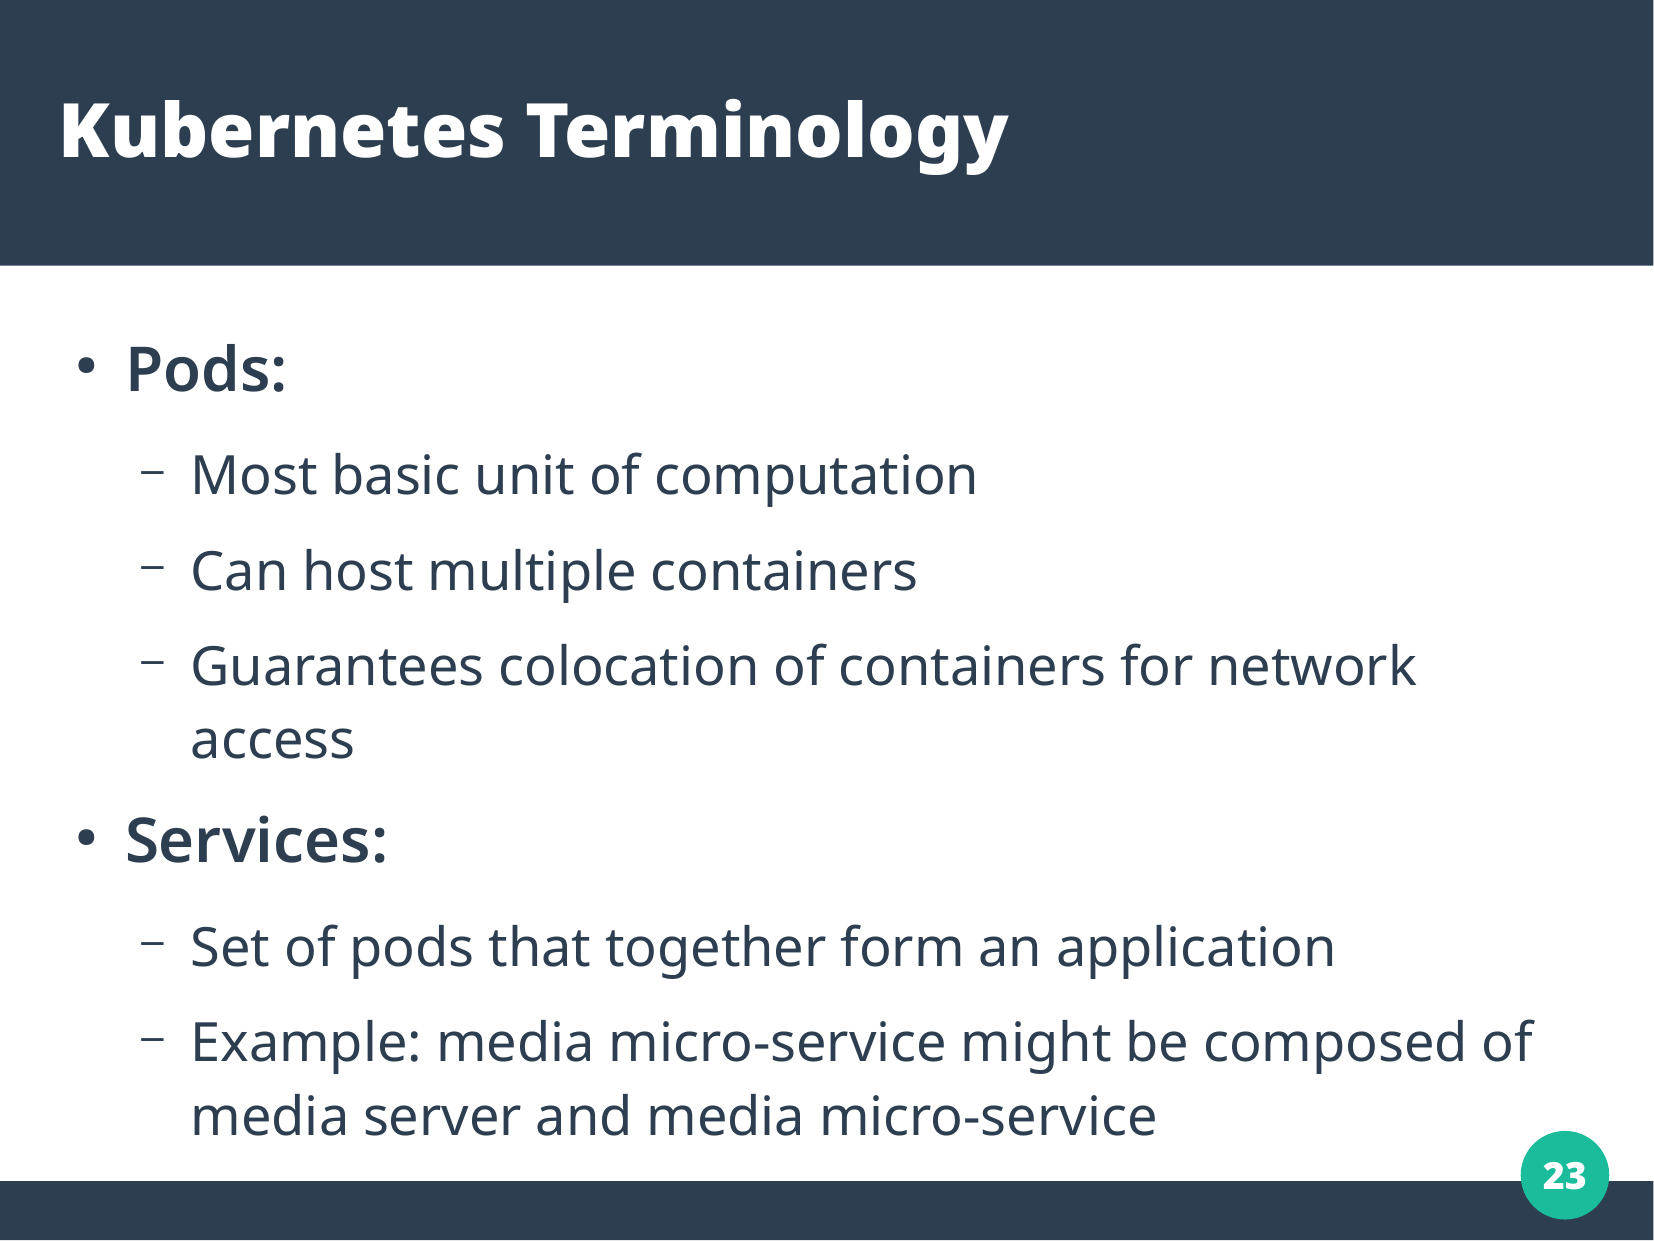

# Kubernetes Terminology
Pods:
Most basic unit of computation
Can host multiple containers
Guarantees colocation of containers for network access
Services:
Set of pods that together form an application
Example: media micro-service might be composed of media server and media micro-service
23